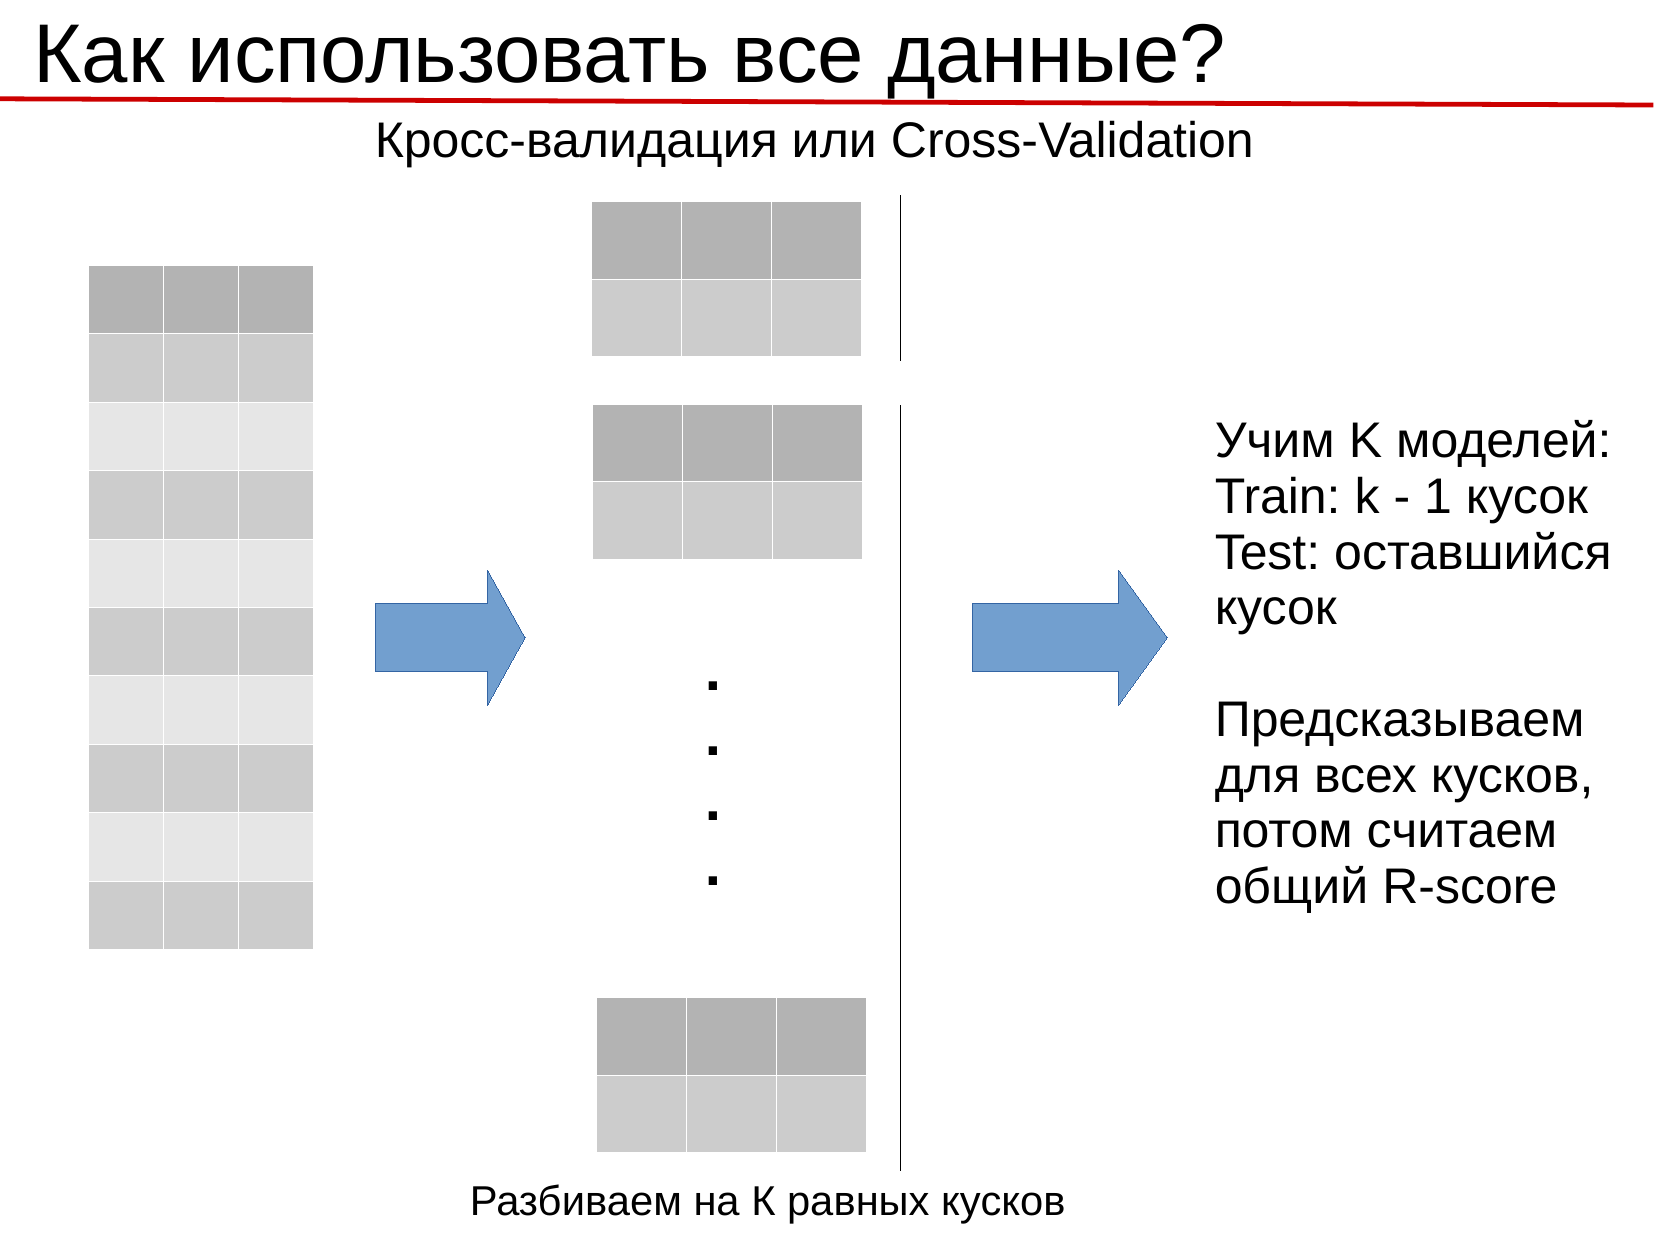

Как использовать все данные?
Кросс-валидация или Cross-Validation
| | | |
| --- | --- | --- |
| | | |
| | | |
| --- | --- | --- |
| | | |
| | | |
| | | |
| | | |
| | | |
| | | |
| | | |
| | | |
| | | |
| | | |
| --- | --- | --- |
| | | |
Учим K моделей:
Train: k - 1 кусок
Test: оставшийся кусок
Предсказываем для всех кусков, потом считаем общий R-score
.
.
.
.
| | | |
| --- | --- | --- |
| | | |
Разбиваем на К равных кусков